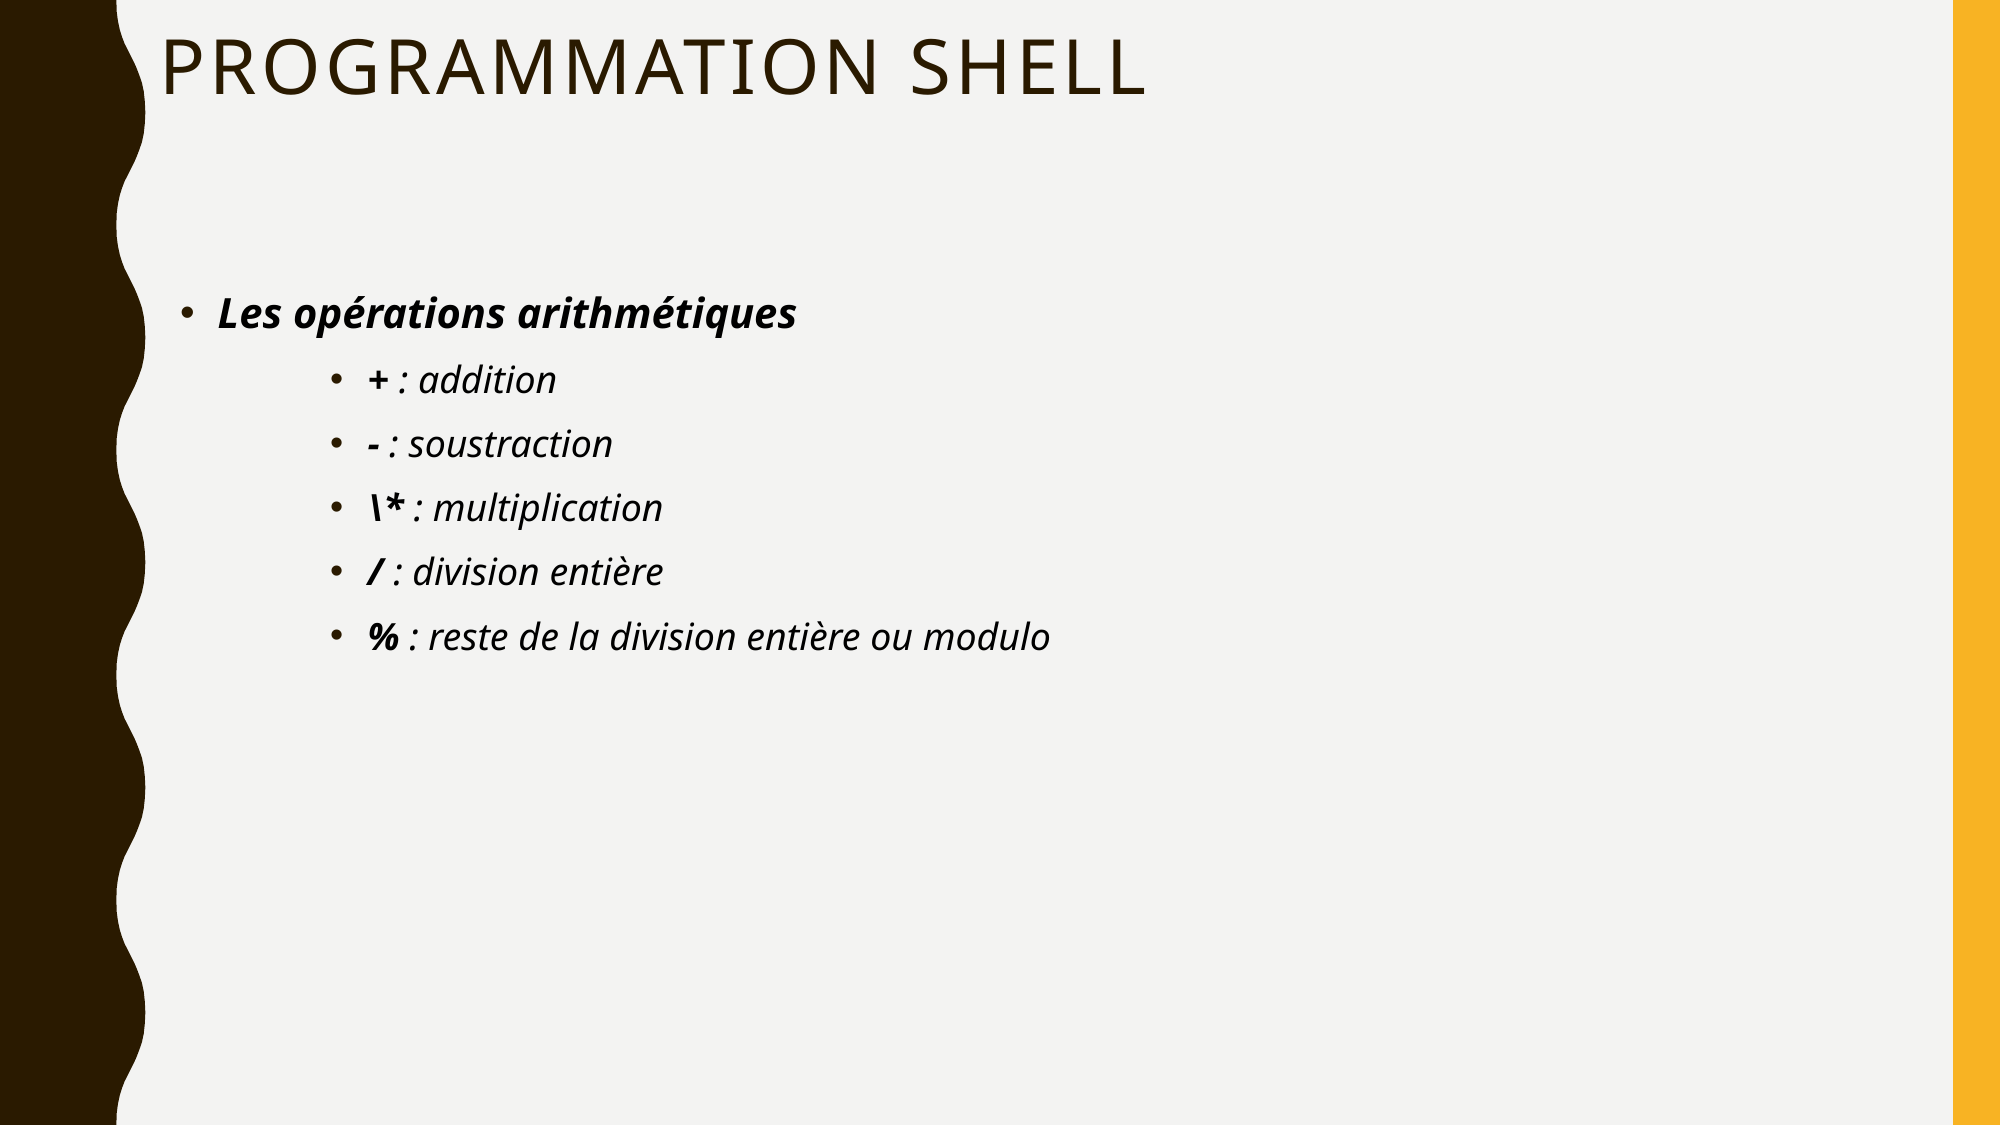

# PROGRAMMATION SHELL
Les opérations arithmétiques
+ : addition
- : soustraction
\* : multiplication
/ : division entière
% : reste de la division entière ou modulo